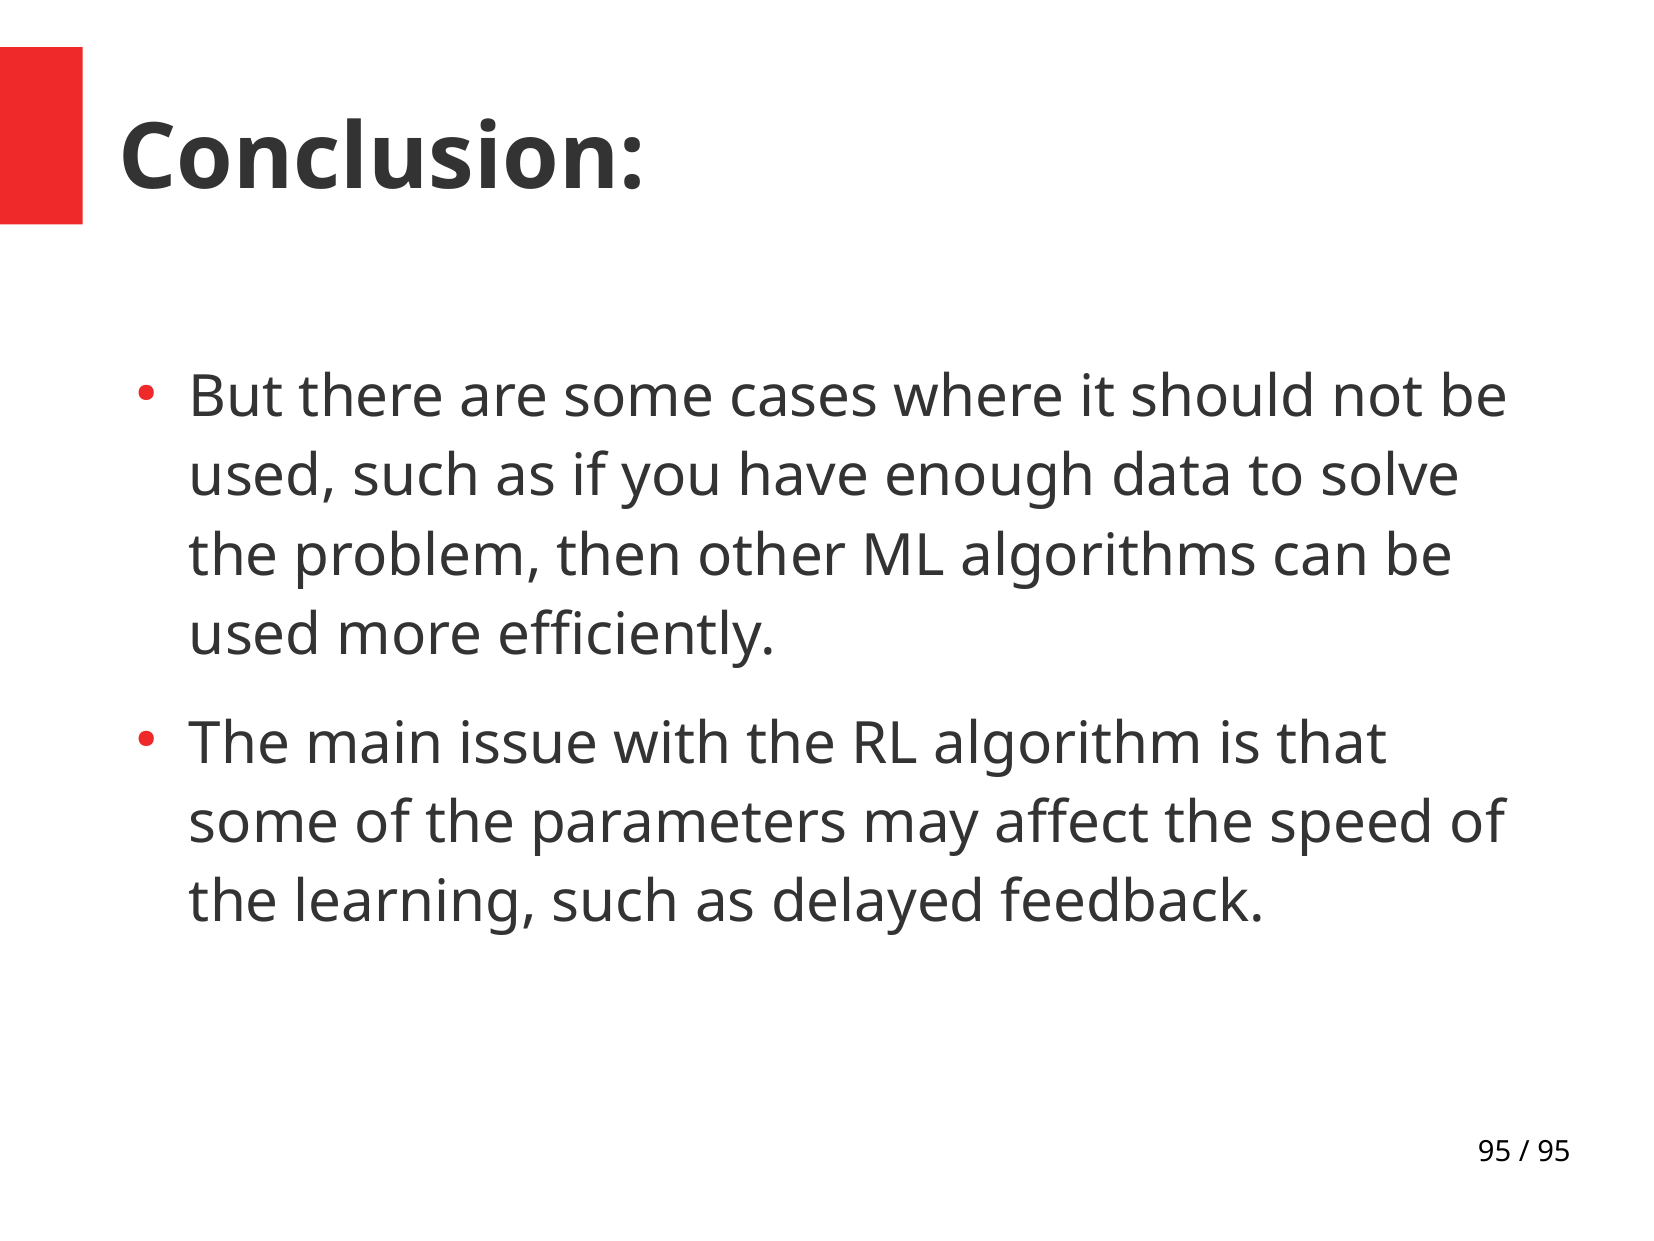

# Conclusion:
But there are some cases where it should not be used, such as if you have enough data to solve the problem, then other ML algorithms can be used more efficiently.
The main issue with the RL algorithm is that some of the parameters may affect the speed of the learning, such as delayed feedback.
95